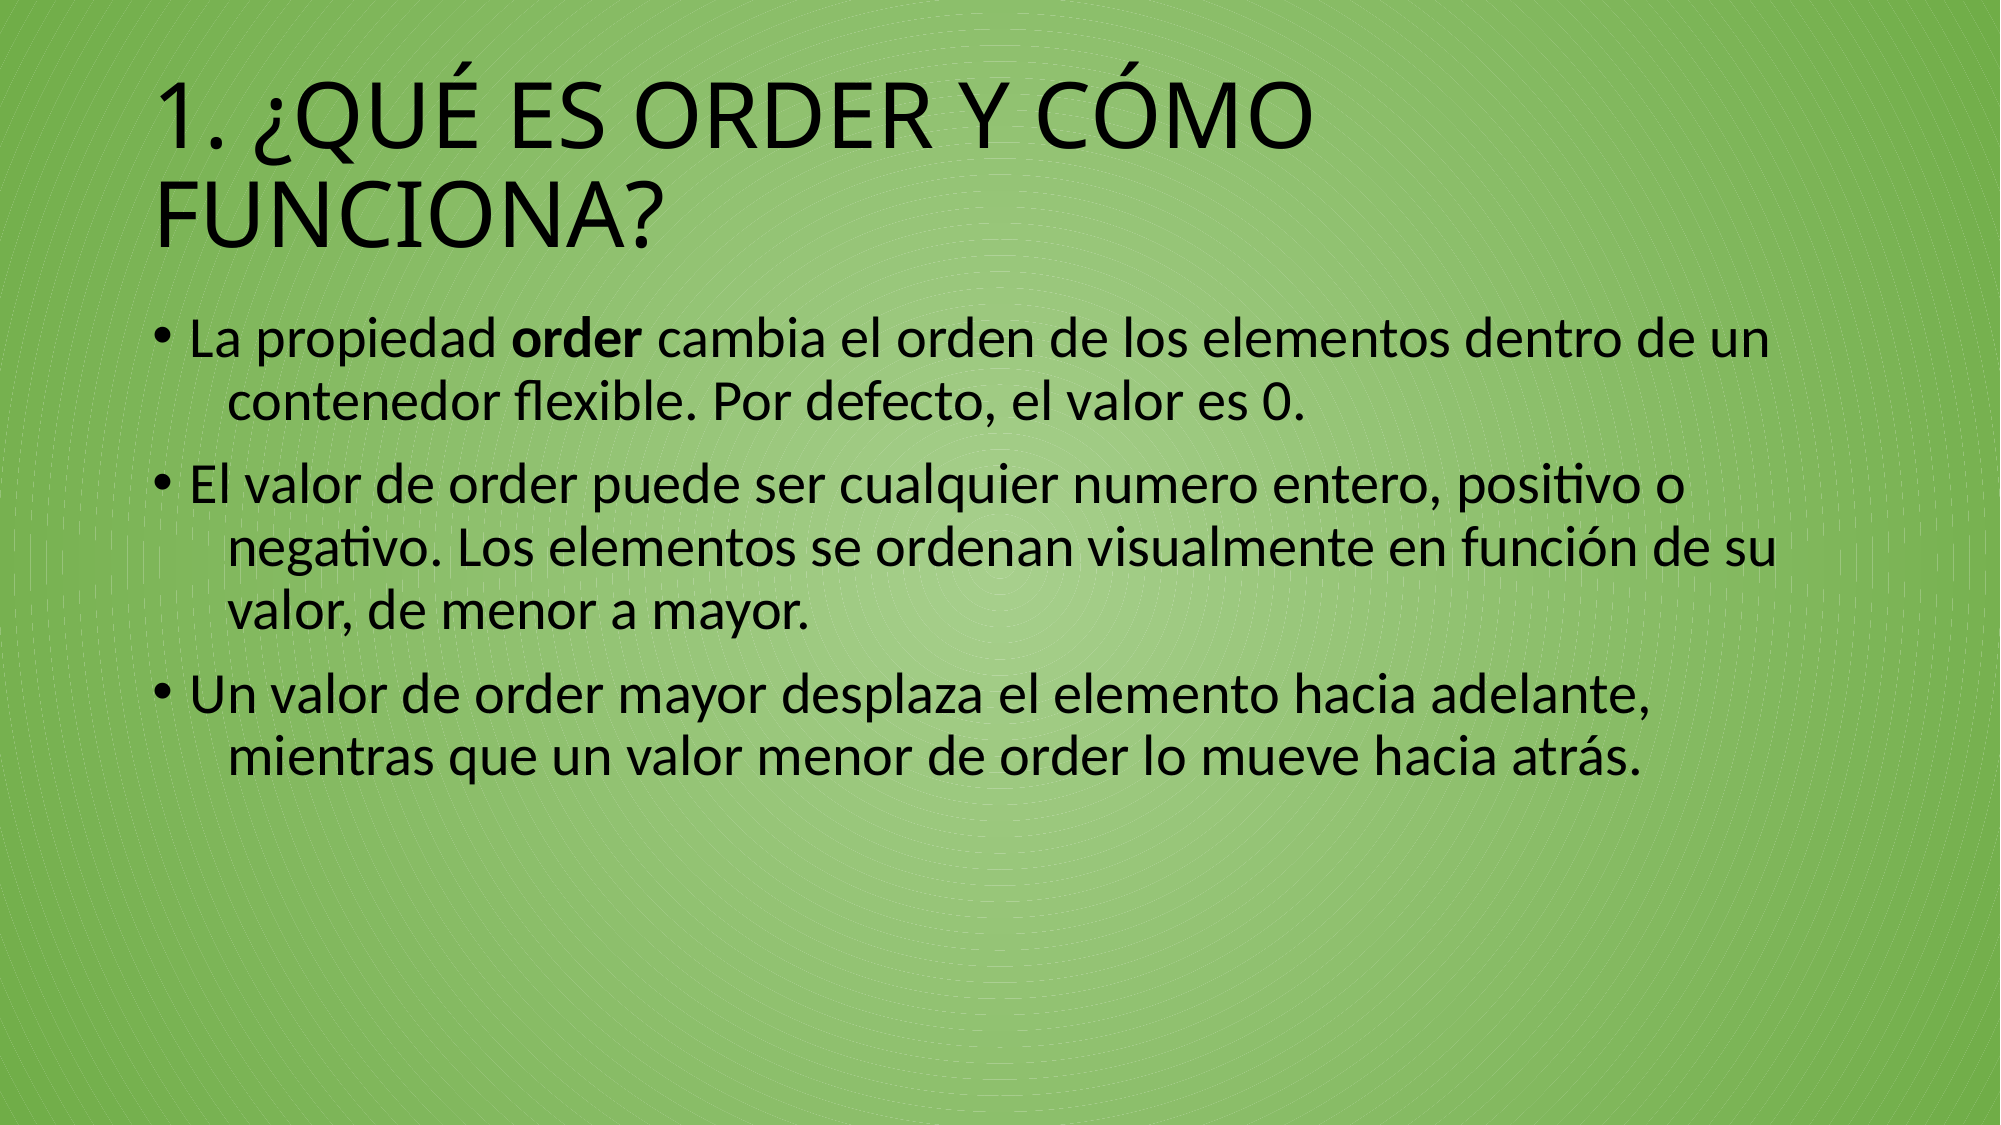

# 1. ¿QUÉ ES ORDER Y CÓMO FUNCIONA?
La propiedad order cambia el orden de los elementos dentro de un contenedor flexible. Por defecto, el valor es 0.
El valor de order puede ser cualquier numero entero, positivo o negativo. Los elementos se ordenan visualmente en función de su valor, de menor a mayor.
Un valor de order mayor desplaza el elemento hacia adelante, mientras que un valor menor de order lo mueve hacia atrás.